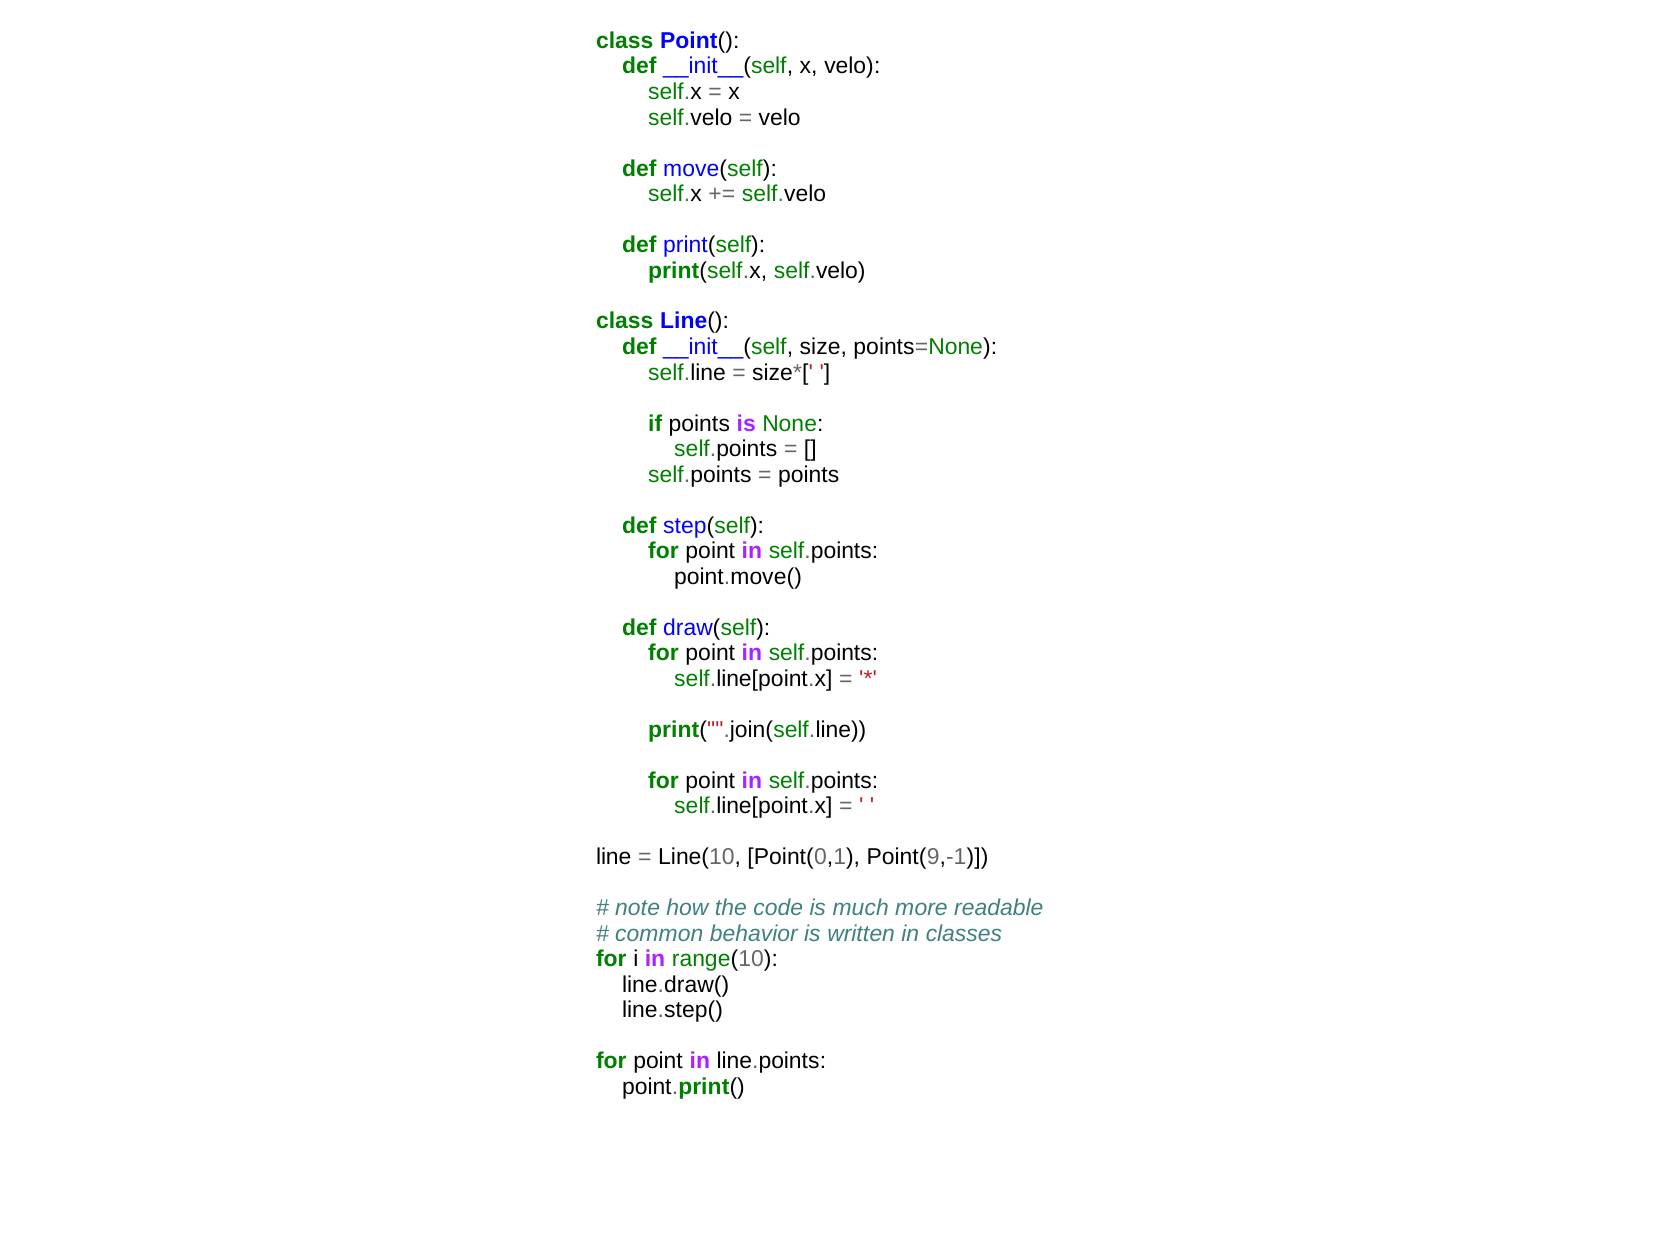

class Point():
 def __init__(self, x, velo):
 self.x = x
 self.velo = velo
 def move(self):
 self.x += self.velo
 def print(self):
 print(self.x, self.velo)
class Line():
 def __init__(self, size, points=None):
 self.line = size*[' ']
 if points is None:
 self.points = []
 self.points = points
 def step(self):
 for point in self.points:
 point.move()
 def draw(self):
 for point in self.points:
 self.line[point.x] = '*'
 print("".join(self.line))
 for point in self.points:
 self.line[point.x] = ' '
line = Line(10, [Point(0,1), Point(9,-1)])
# note how the code is much more readable
# common behavior is written in classes
for i in range(10):
 line.draw()
 line.step()
for point in line.points:
 point.print()